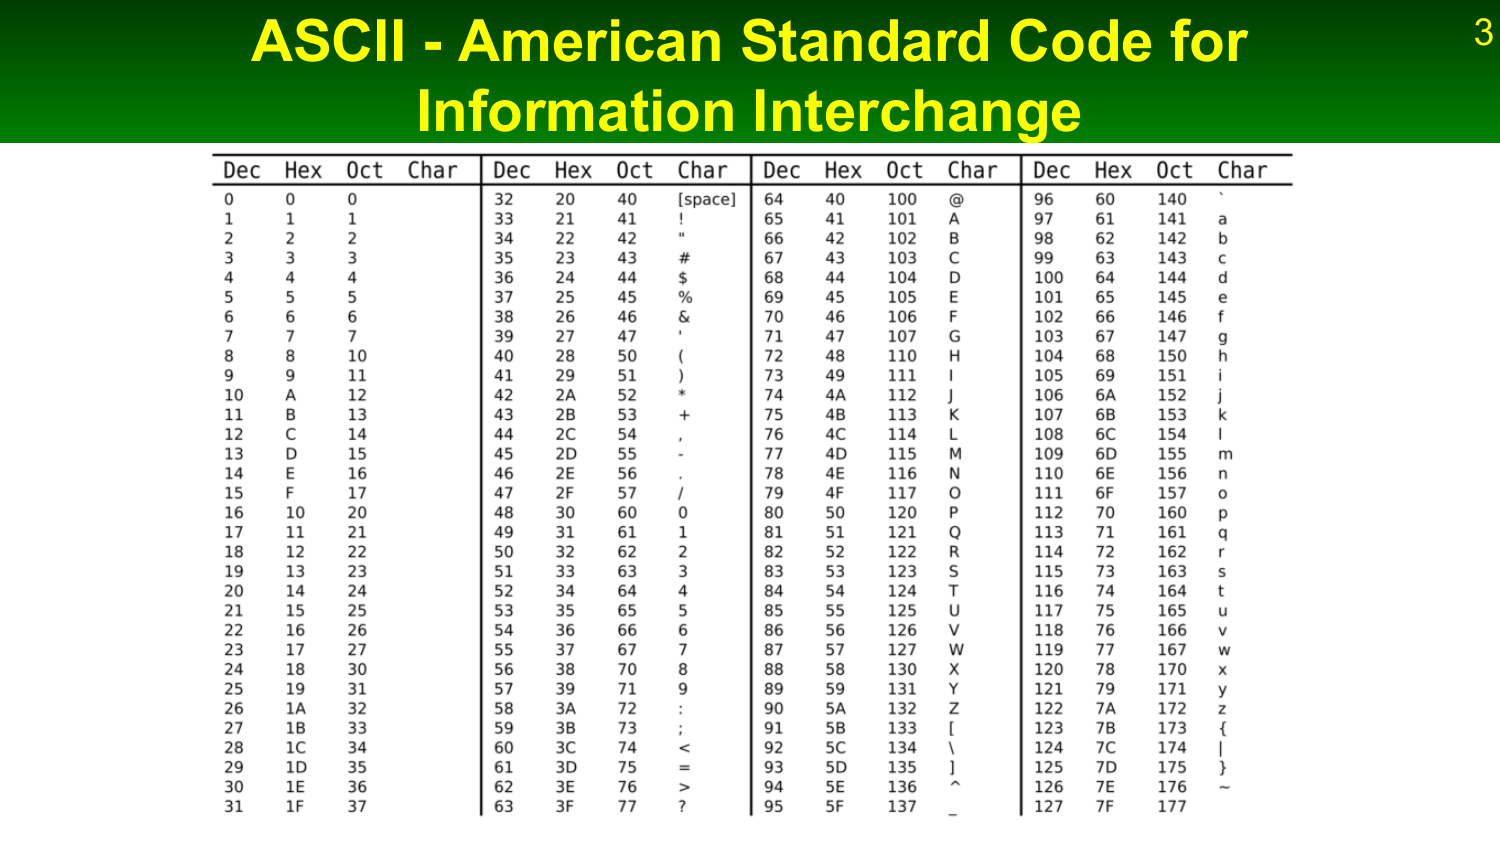

# ASCII - American Standard Code for Information Interchange